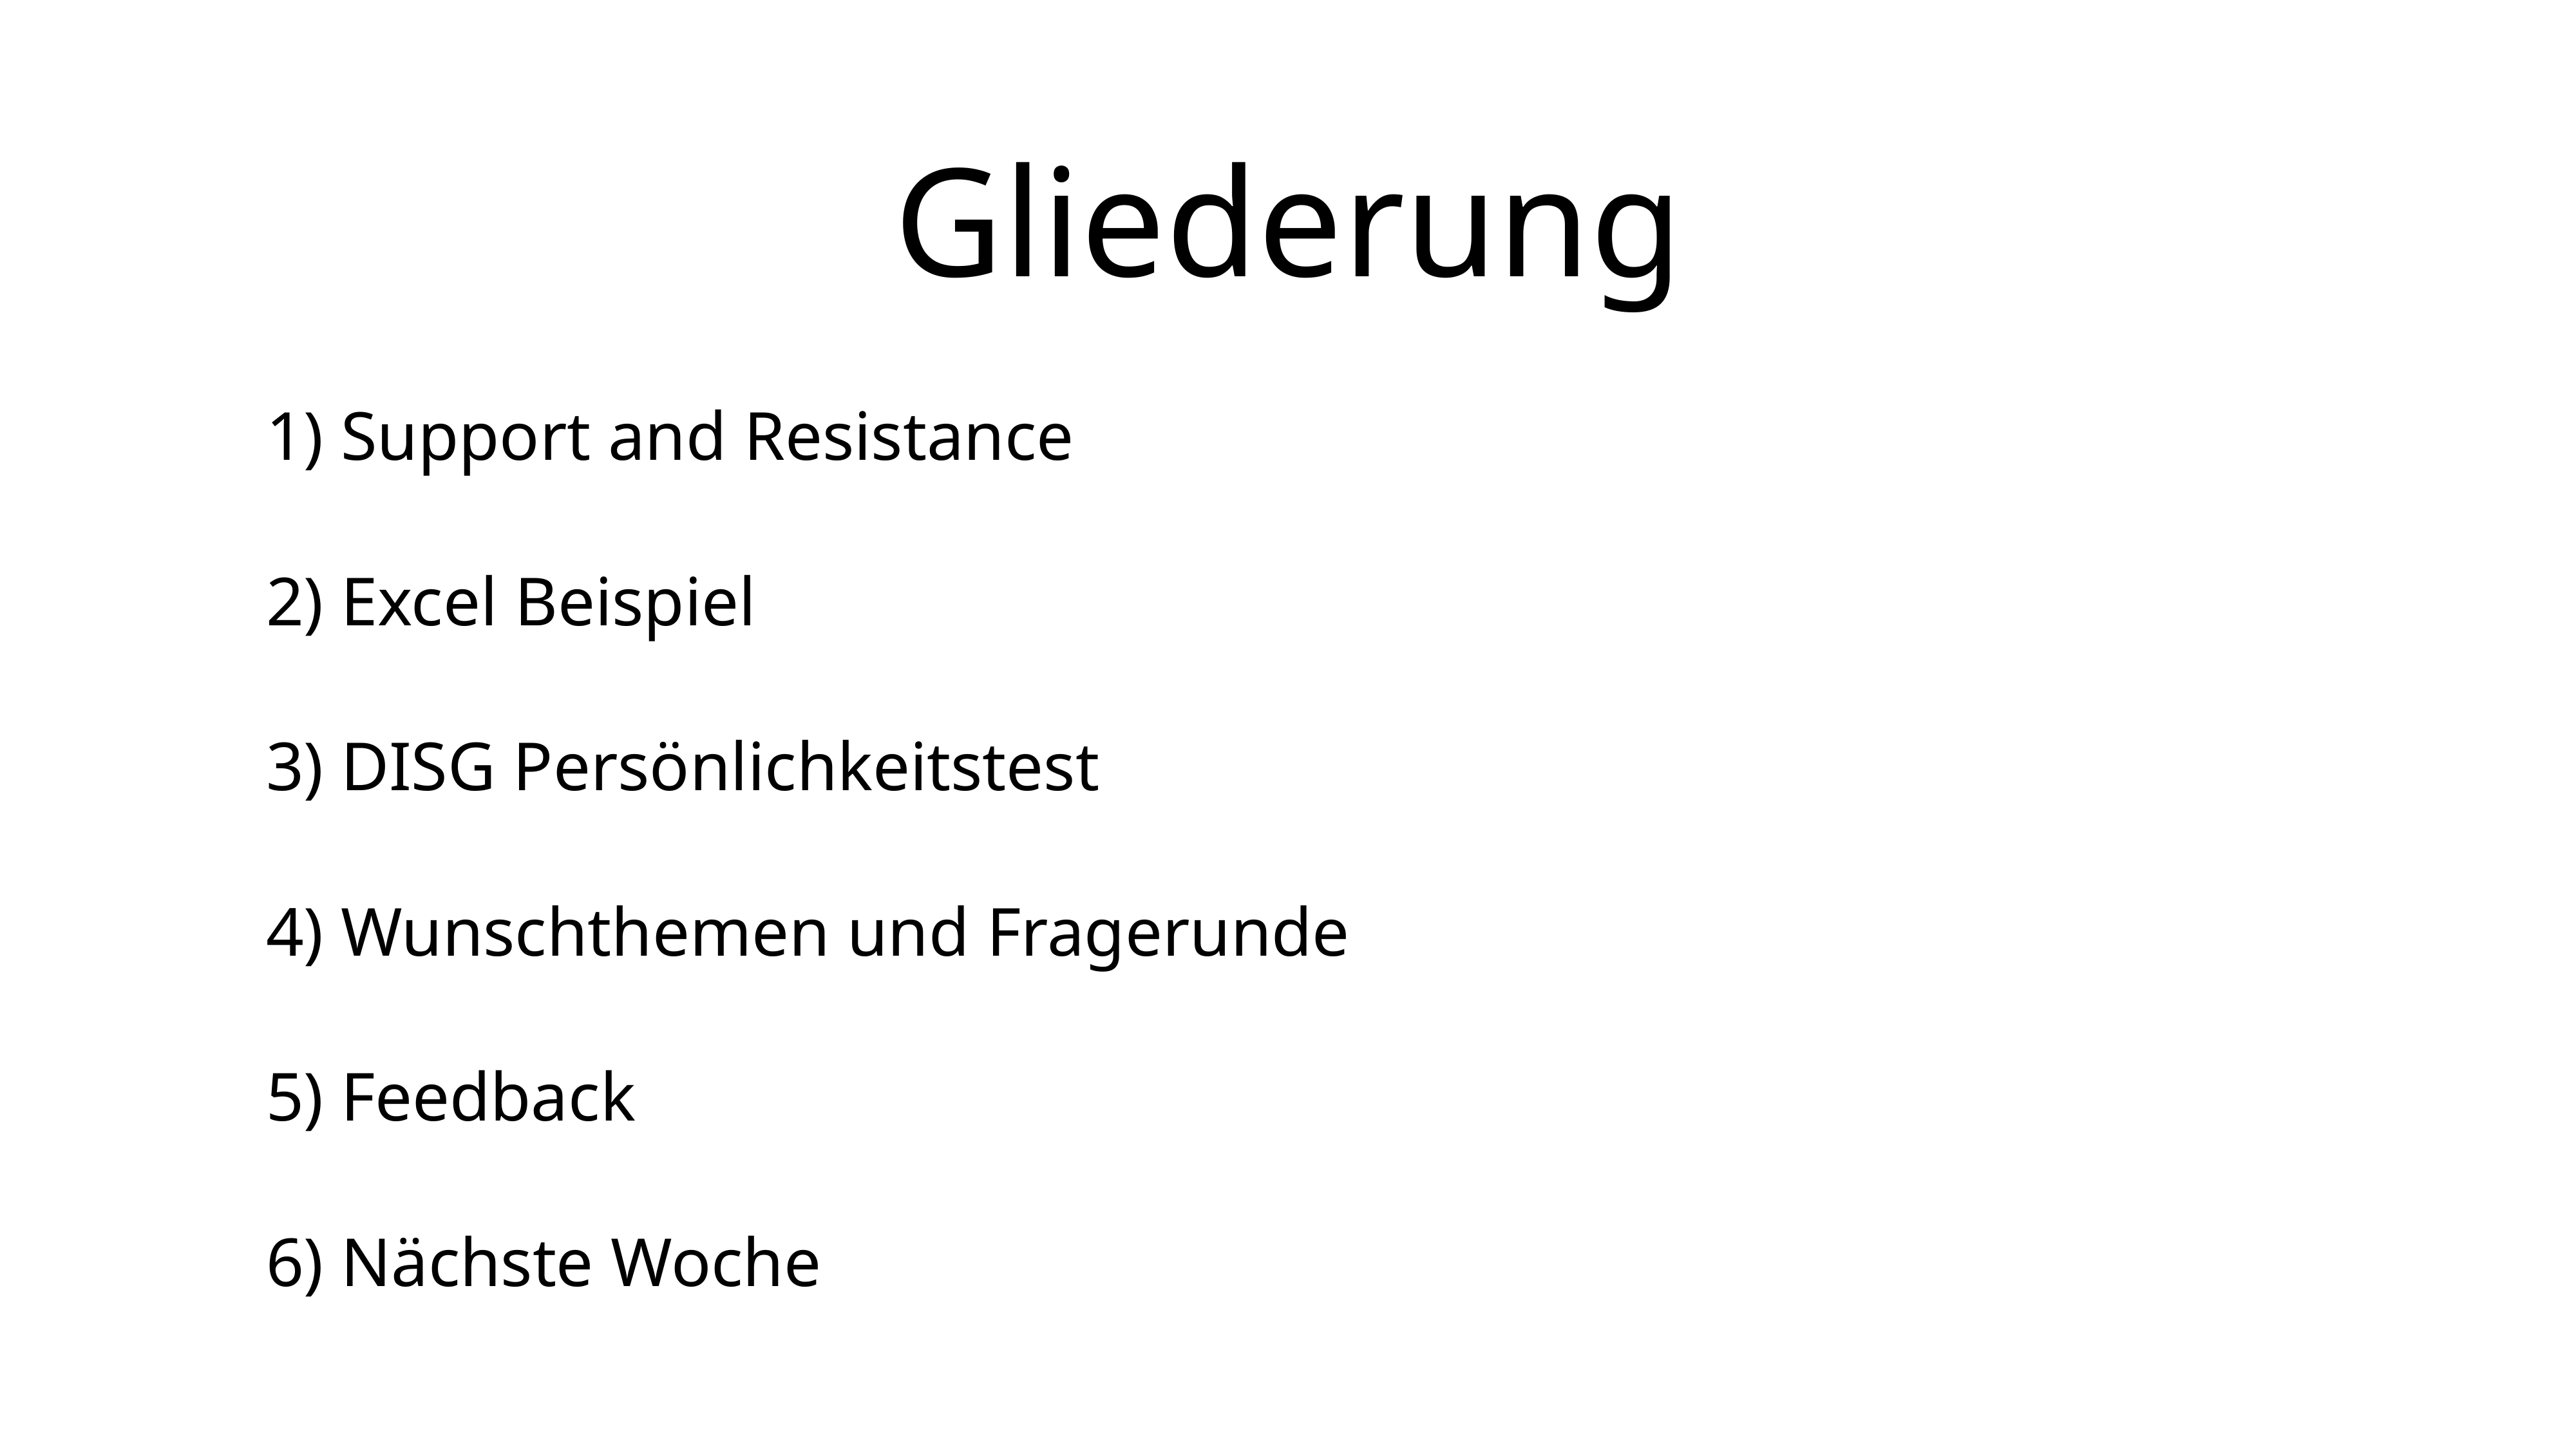

Gliederung
1) Support and Resistance
2) Excel Beispiel
3) DISG Persönlichkeitstest
4) Wunschthemen und Fragerunde
5) Feedback
6) Nächste Woche